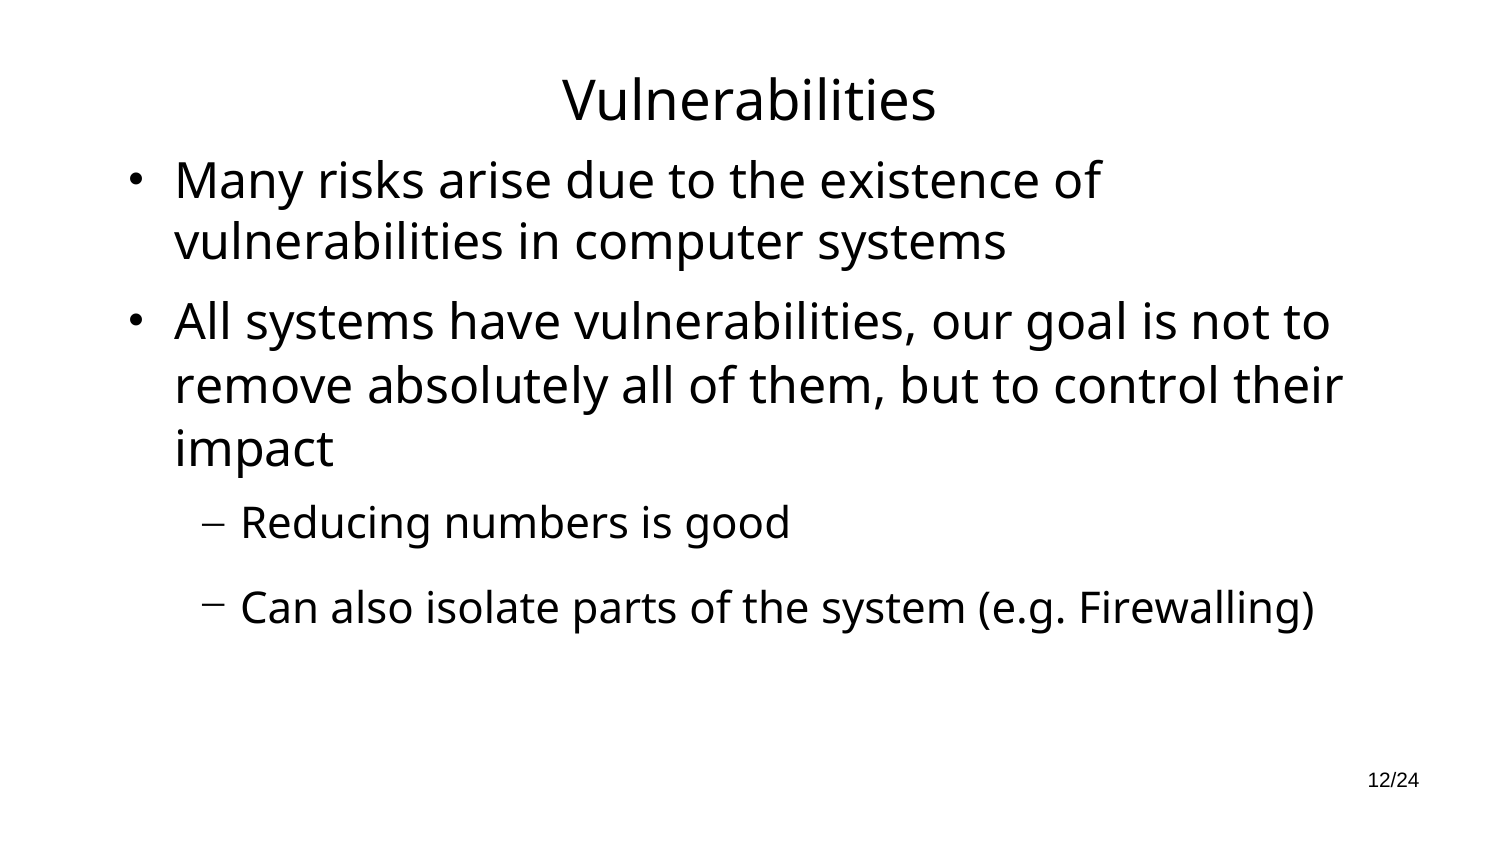

# Vulnerabilities
Many risks arise due to the existence of vulnerabilities in computer systems
All systems have vulnerabilities, our goal is not to remove absolutely all of them, but to control their impact
Reducing numbers is good
Can also isolate parts of the system (e.g. Firewalling)‏